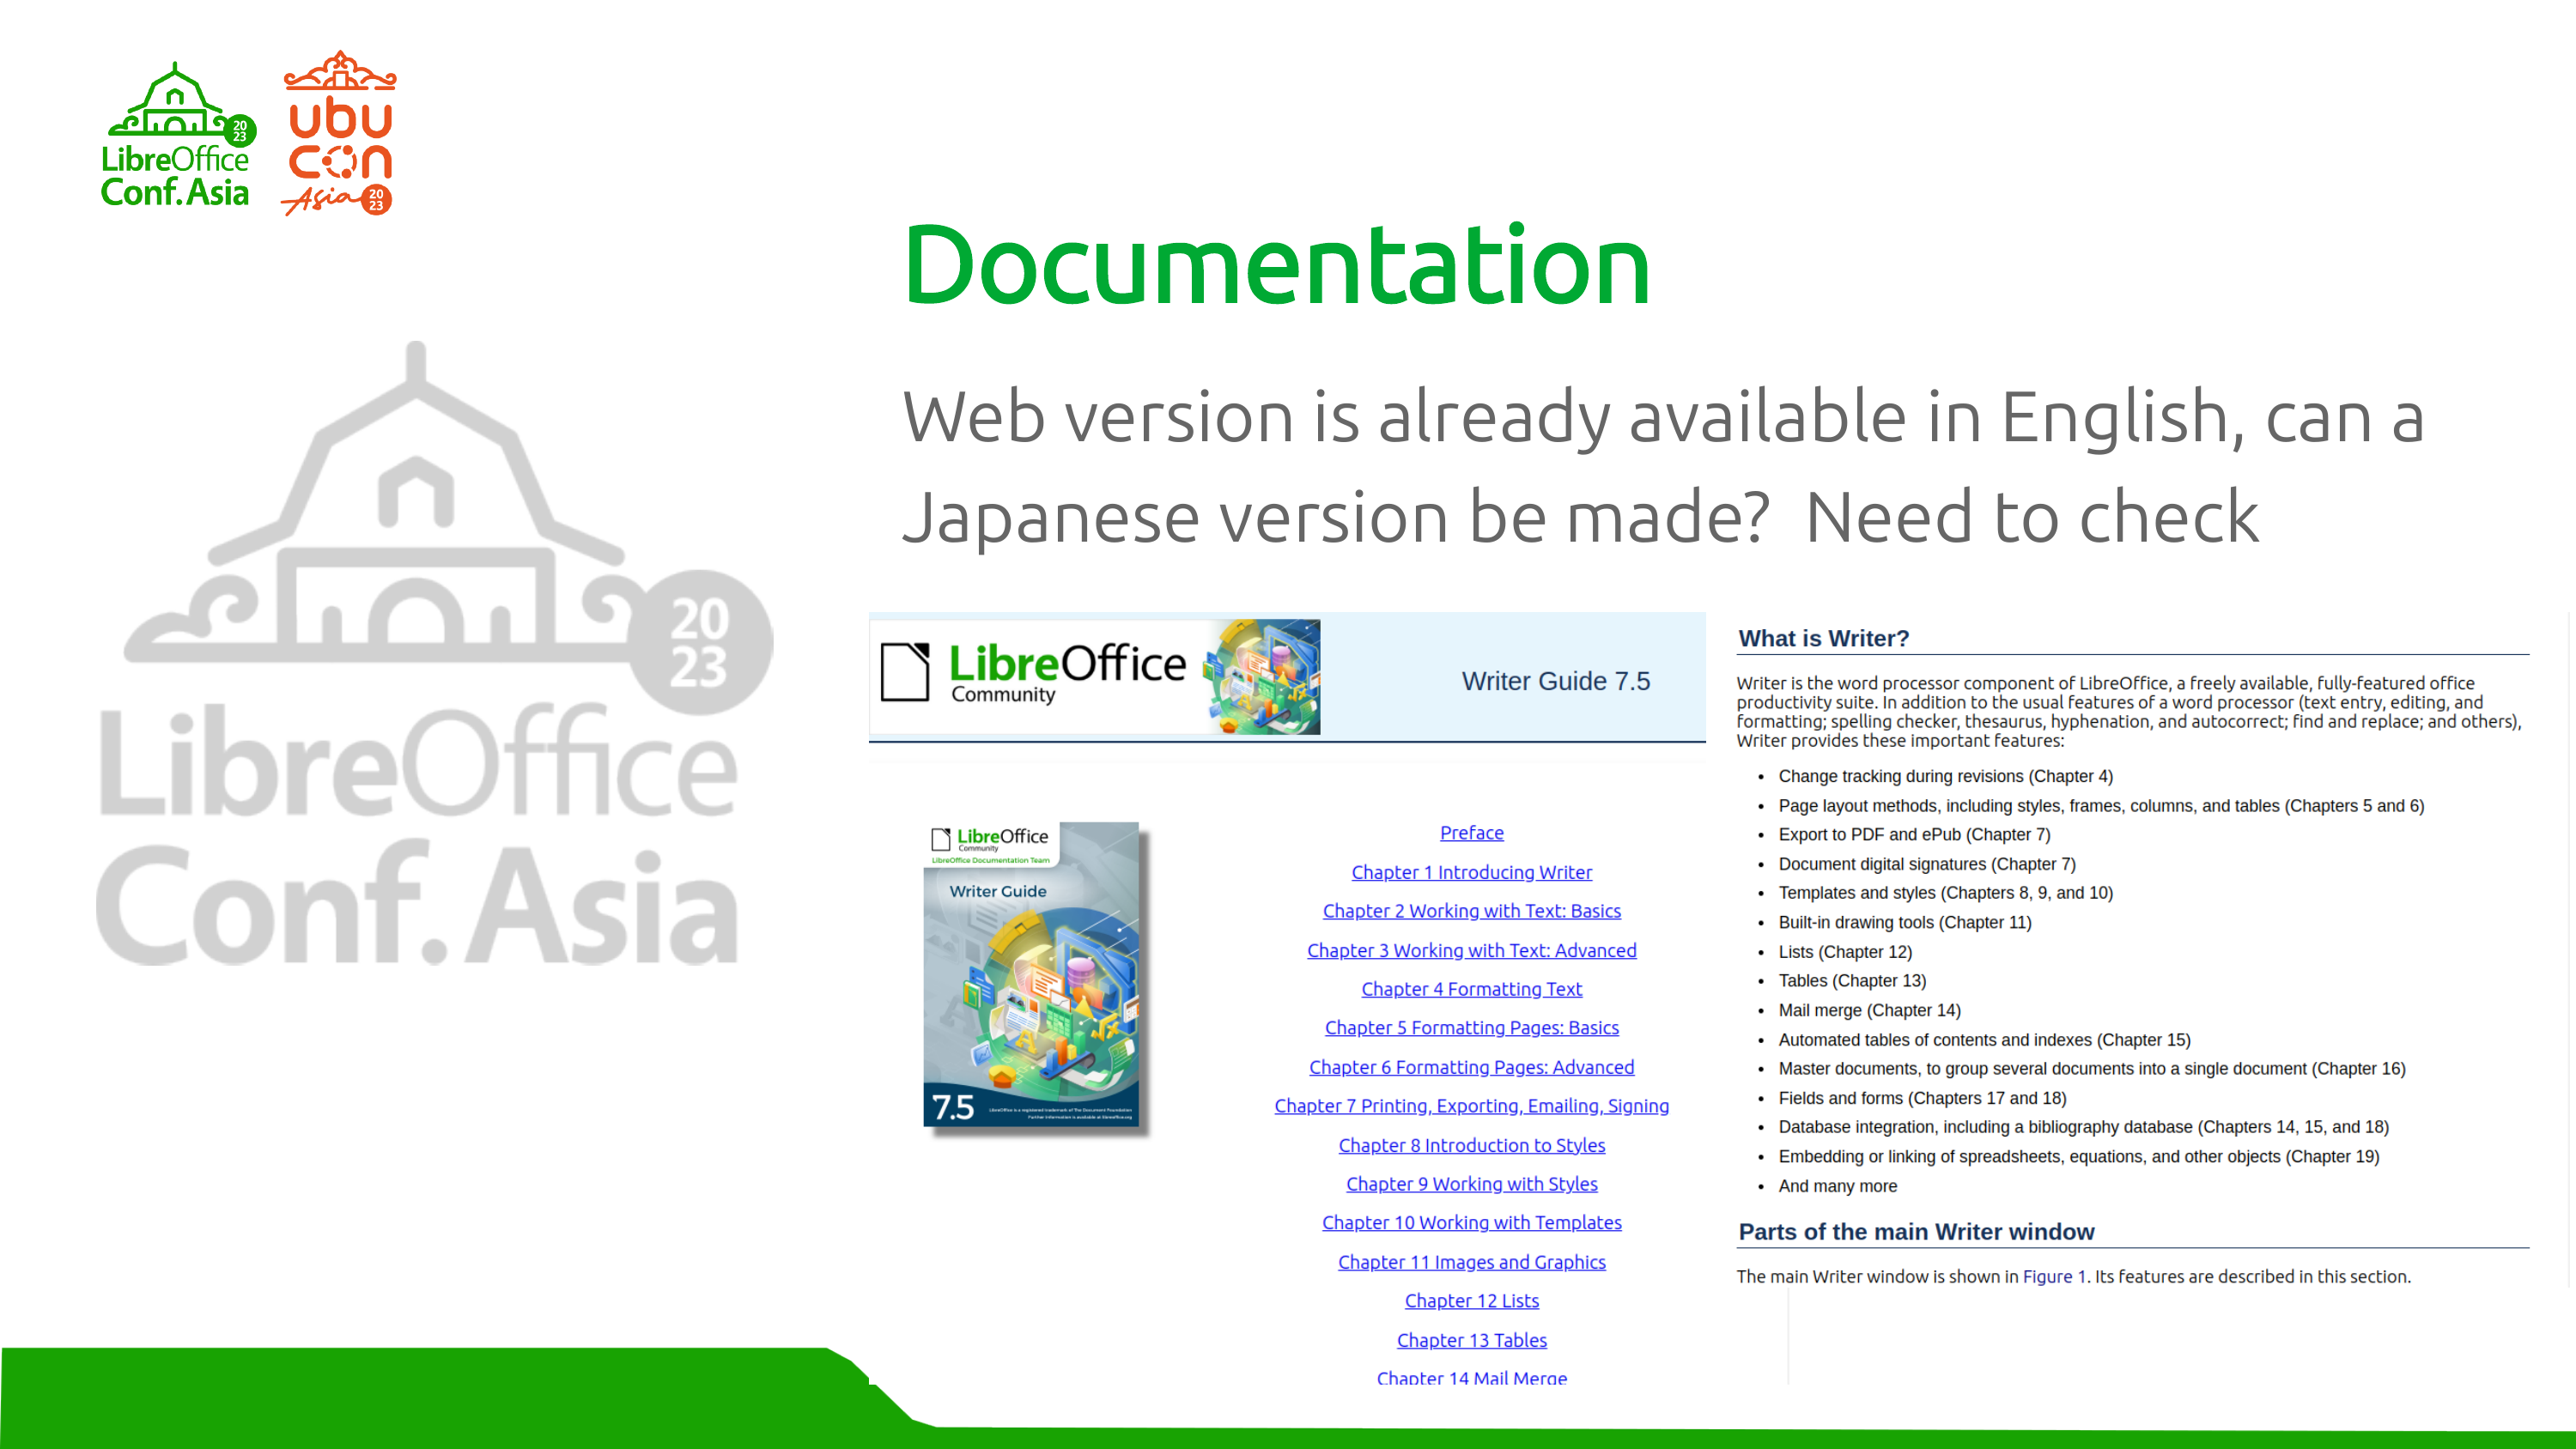

Documentation
# Web version is already available in English, can a Japanese version be made? Need to check